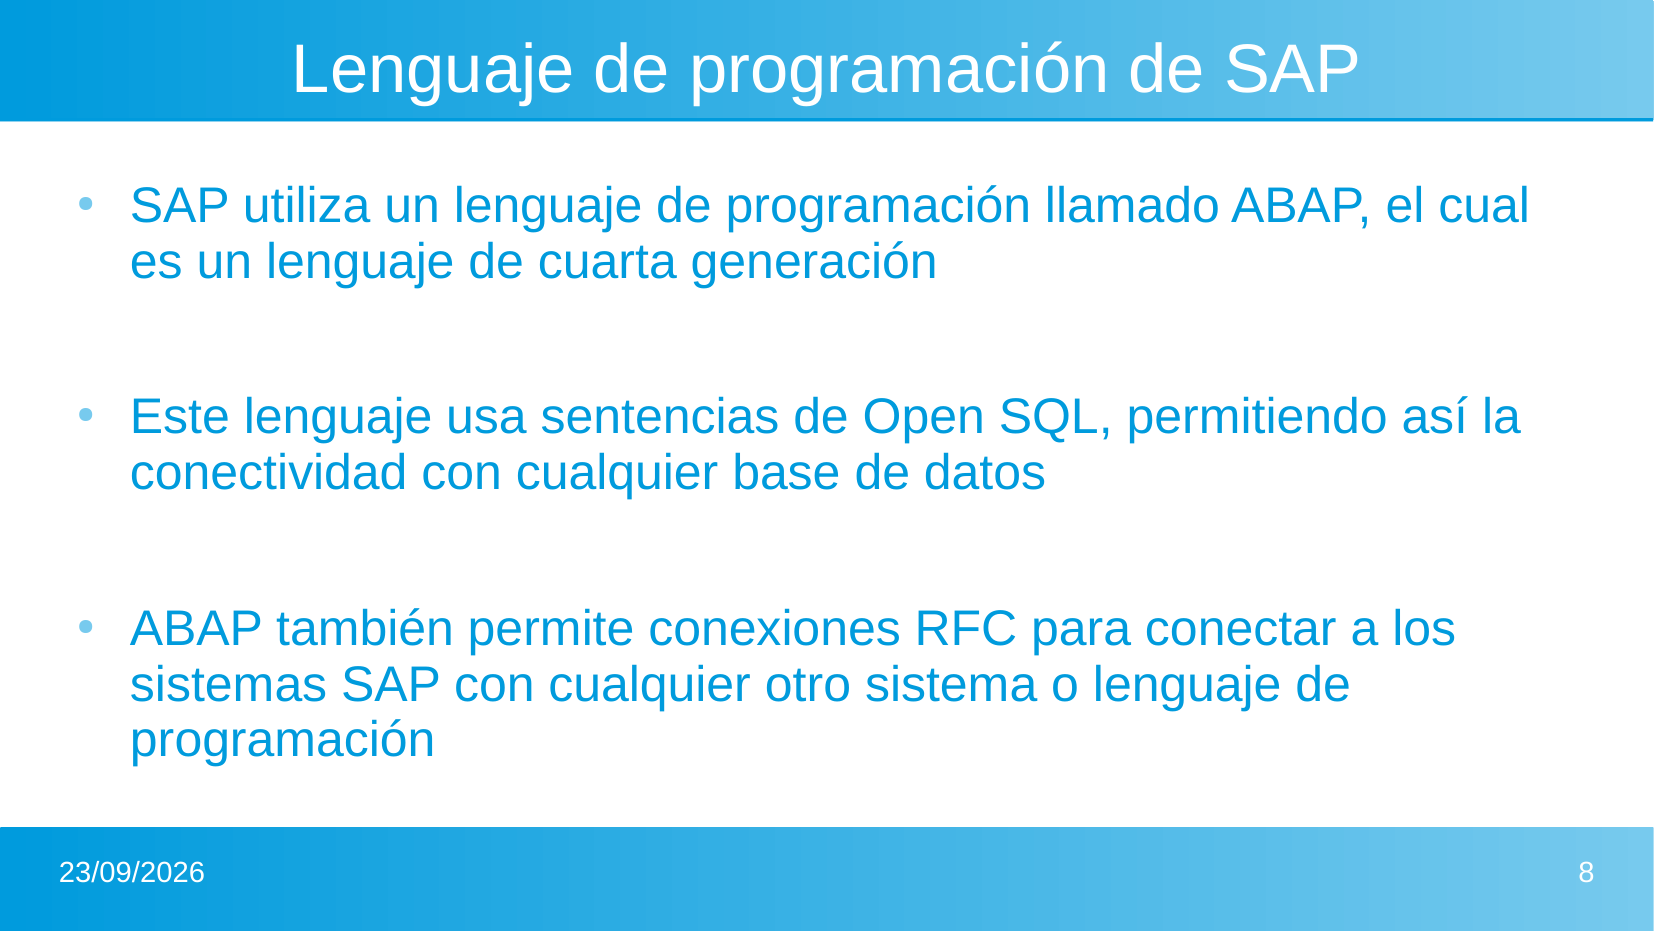

# Lenguaje de programación de SAP
SAP utiliza un lenguaje de programación llamado ABAP, el cual es un lenguaje de cuarta generación
Este lenguaje usa sentencias de Open SQL, permitiendo así la conectividad con cualquier base de datos
ABAP también permite conexiones RFC para conectar a los sistemas SAP con cualquier otro sistema o lenguaje de programación
8